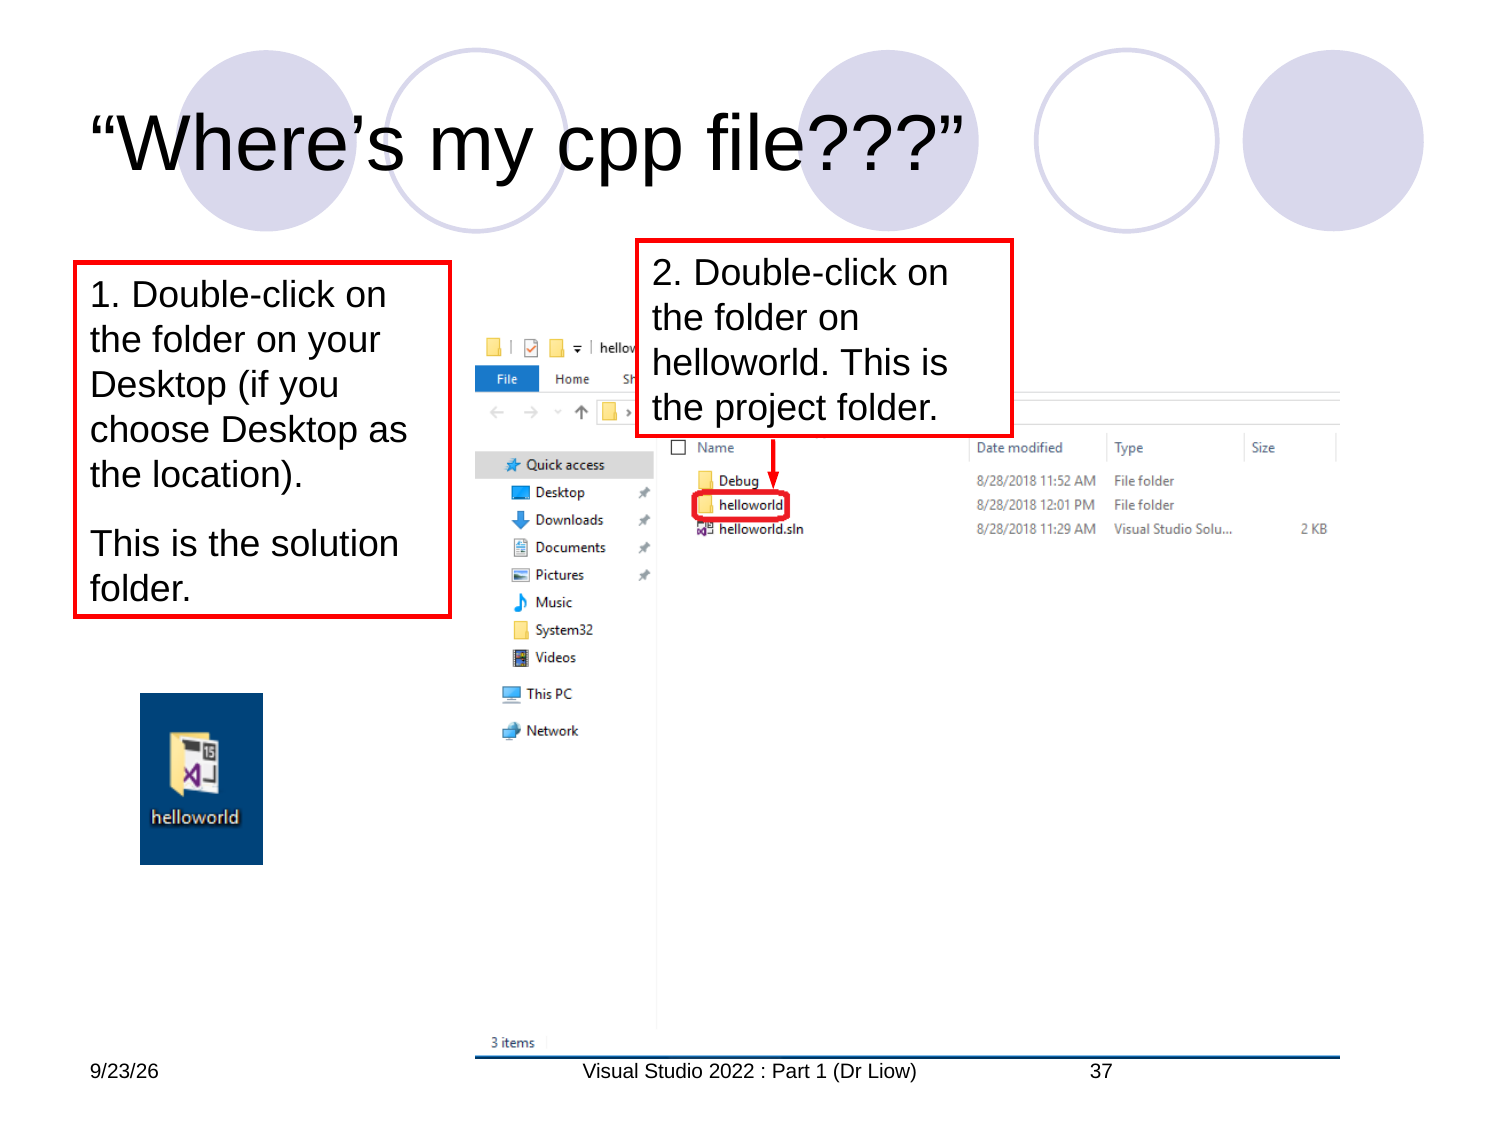

# “Where’s my cpp file???”
2. Double-click on the folder on helloworld. This is the project folder.
1. Double-click on the folder on your Desktop (if you choose Desktop as the location).
This is the solution folder.
Visual Studio 2022 : Part 1 (Dr Liow)